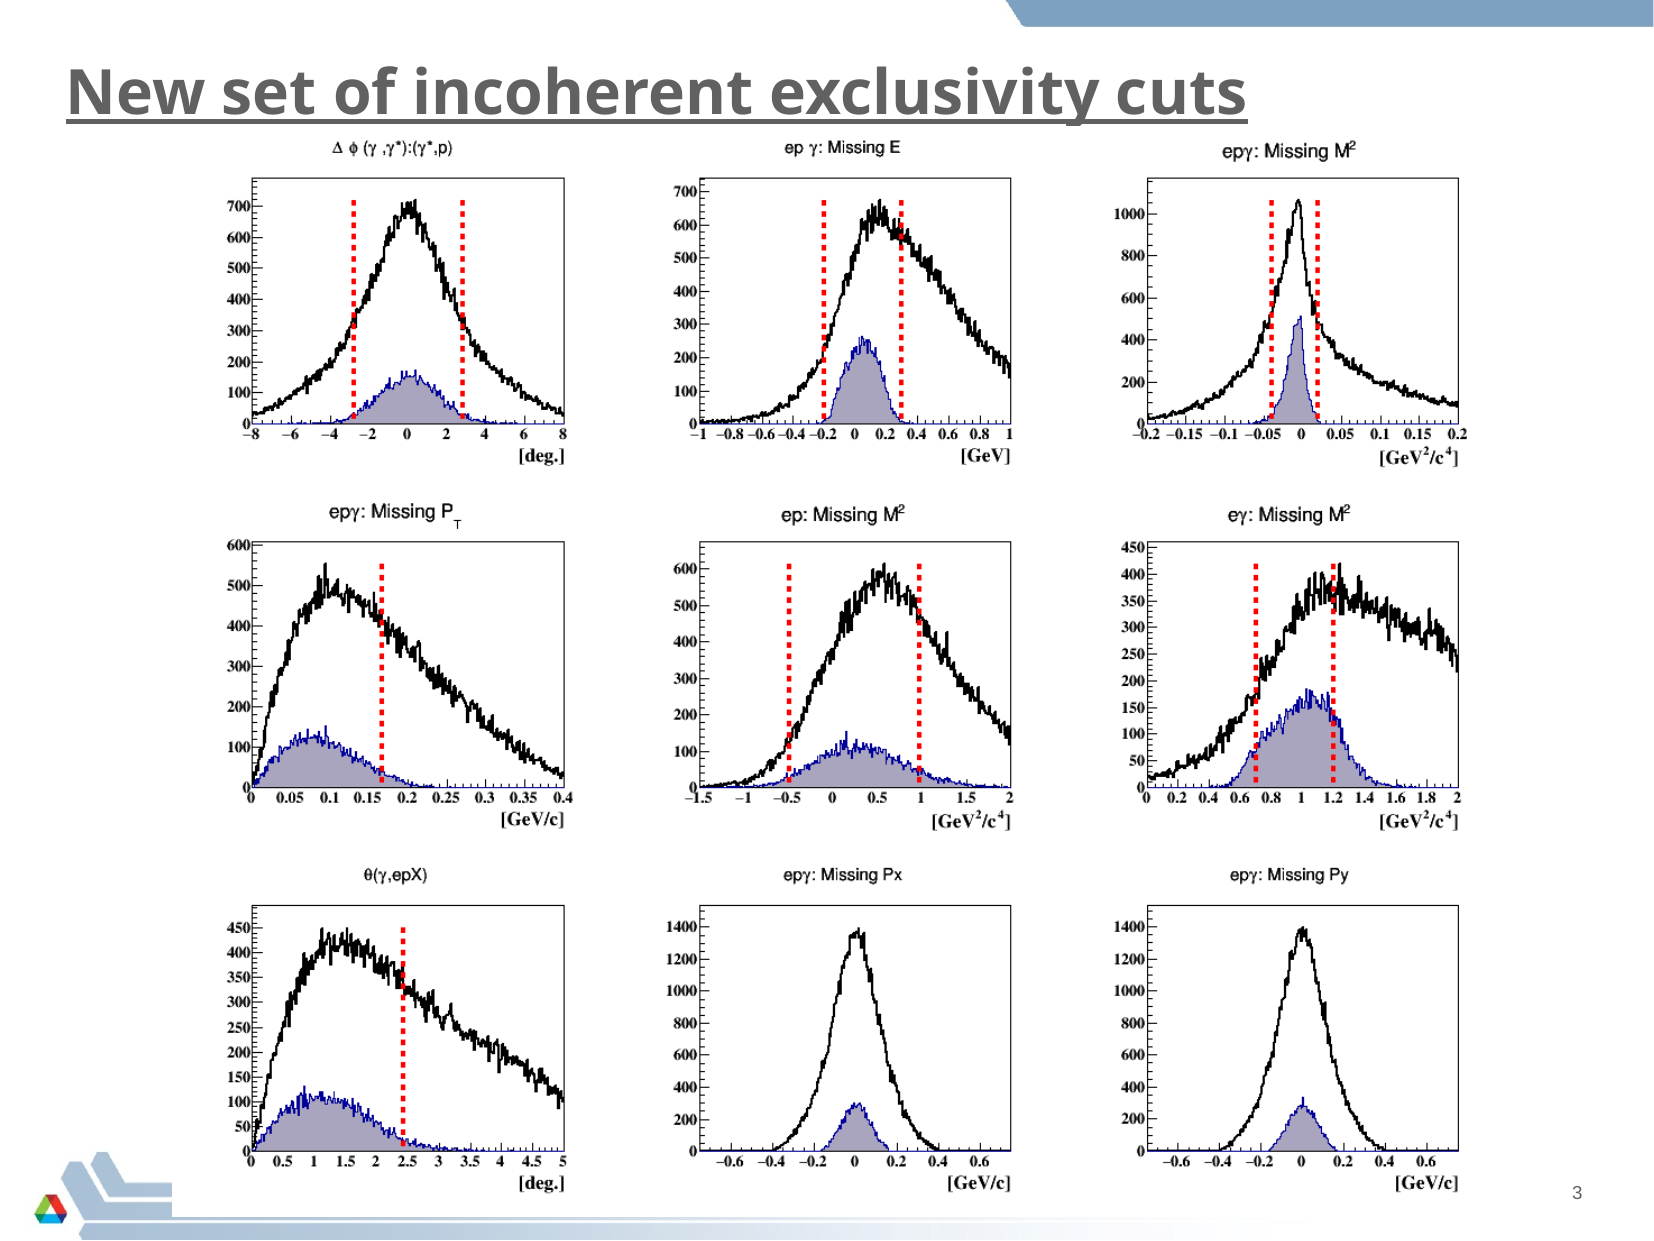

# New set of incoherent exclusivity cuts
3